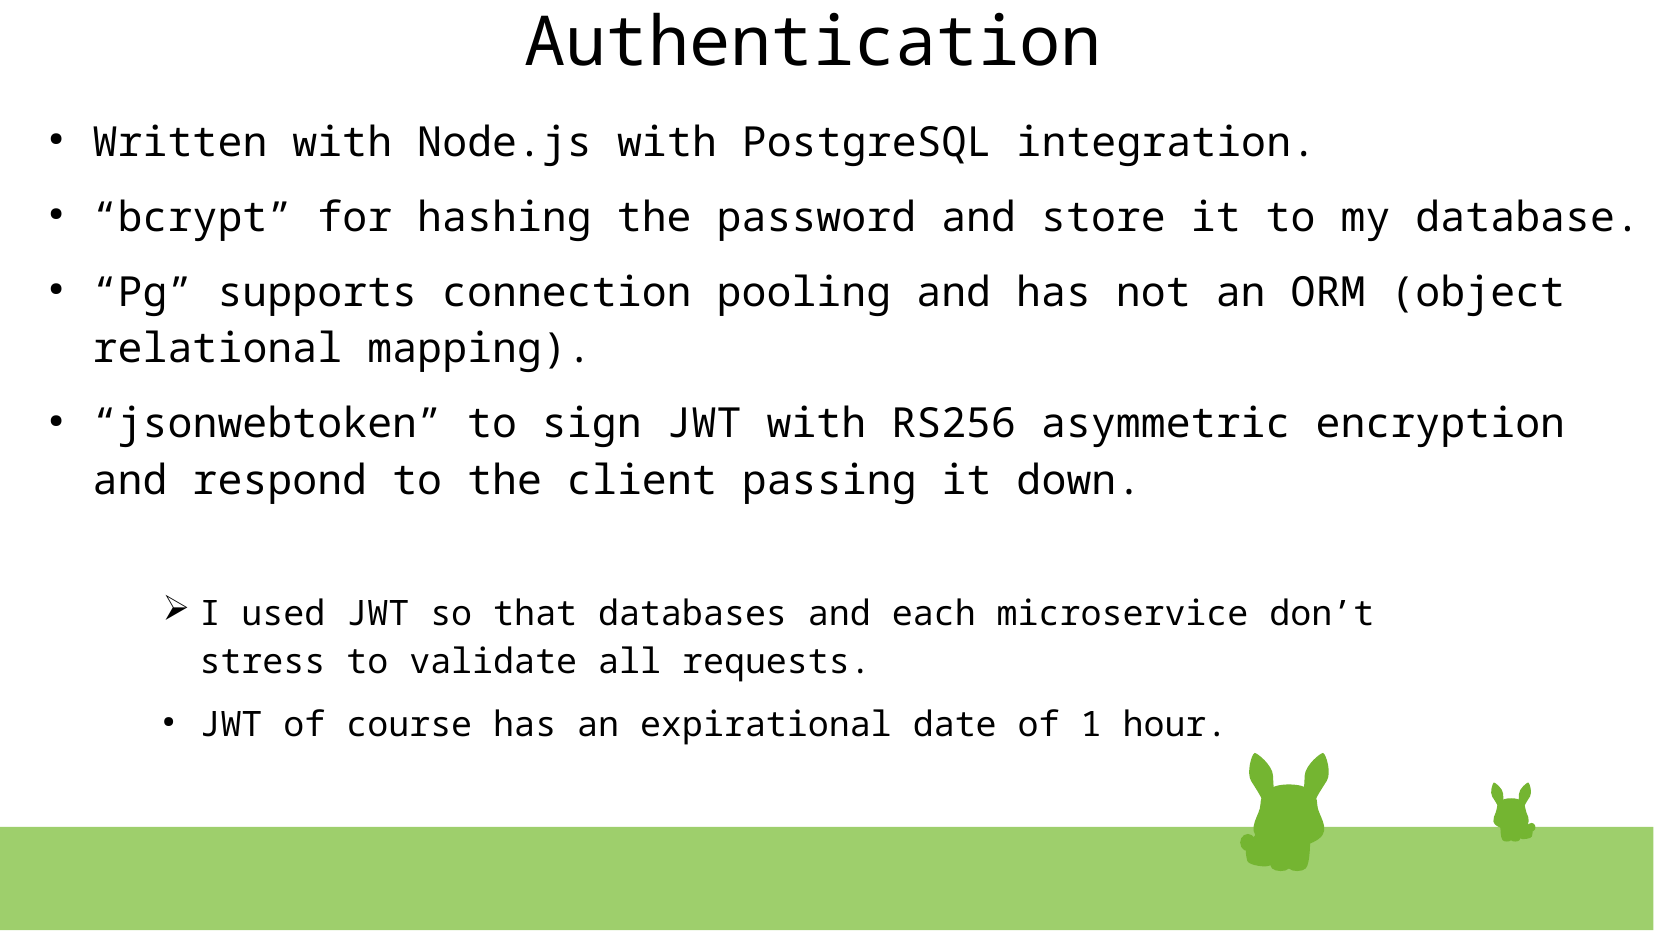

# Authentication
Written with Node.js with PostgreSQL integration.
“bcrypt” for hashing the password and store it to my database.
“Pg” supports connection pooling and has not an ORM (object relational mapping).
“jsonwebtoken” to sign JWT with RS256 asymmetric encryption and respond to the client passing it down.
I used JWT so that databases and each microservice don’t stress to validate all requests.
JWT of course has an expirational date of 1 hour.